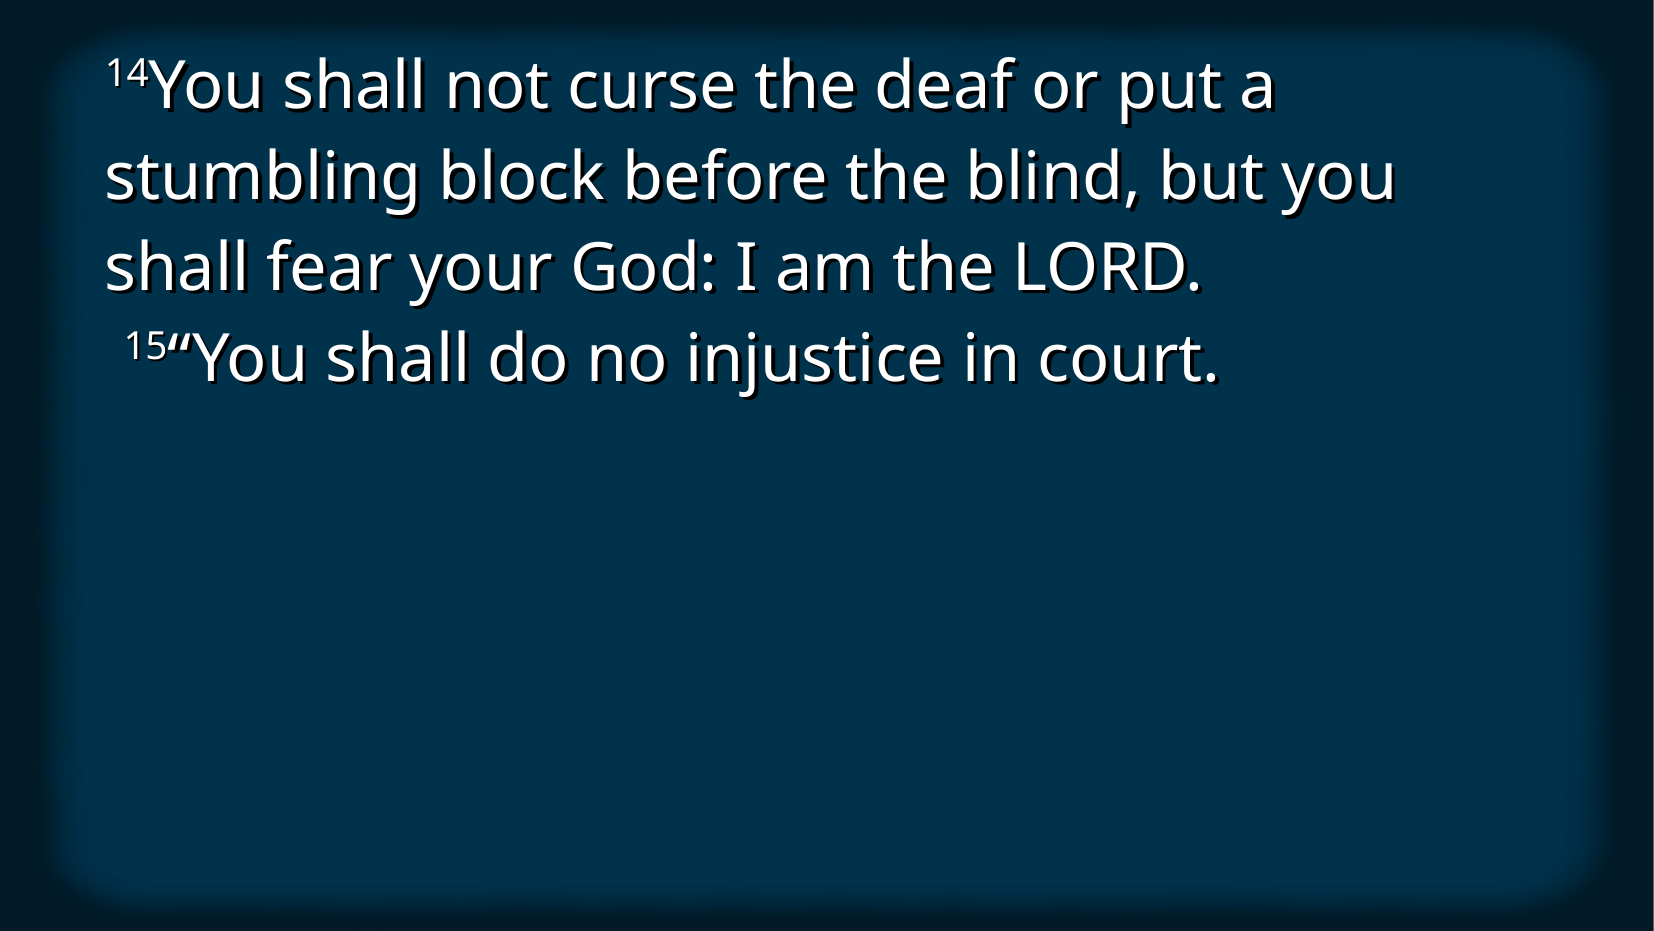

14You shall not curse the deaf or put a stumbling block before the blind, but you shall fear your God: I am the LORD.
15“You shall do no injustice in court.